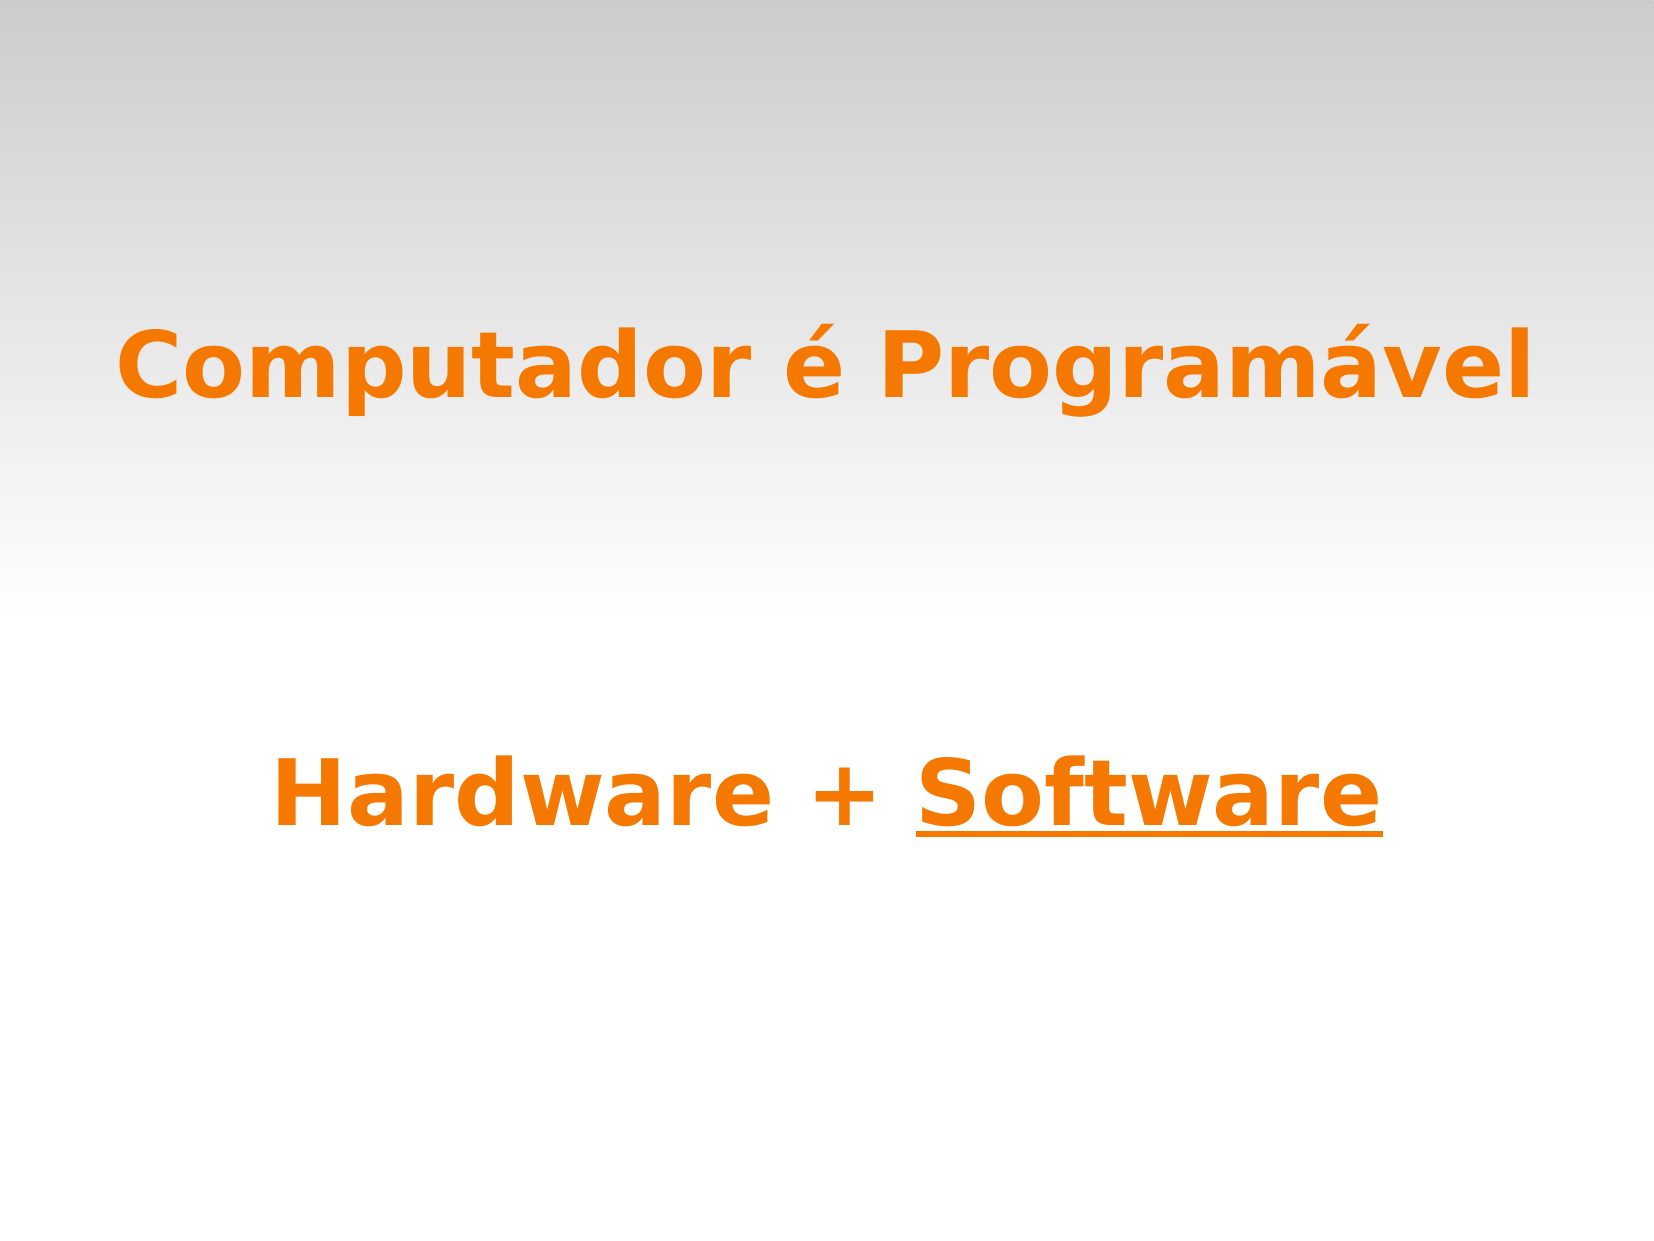

# Computador é Programável Hardware + Software